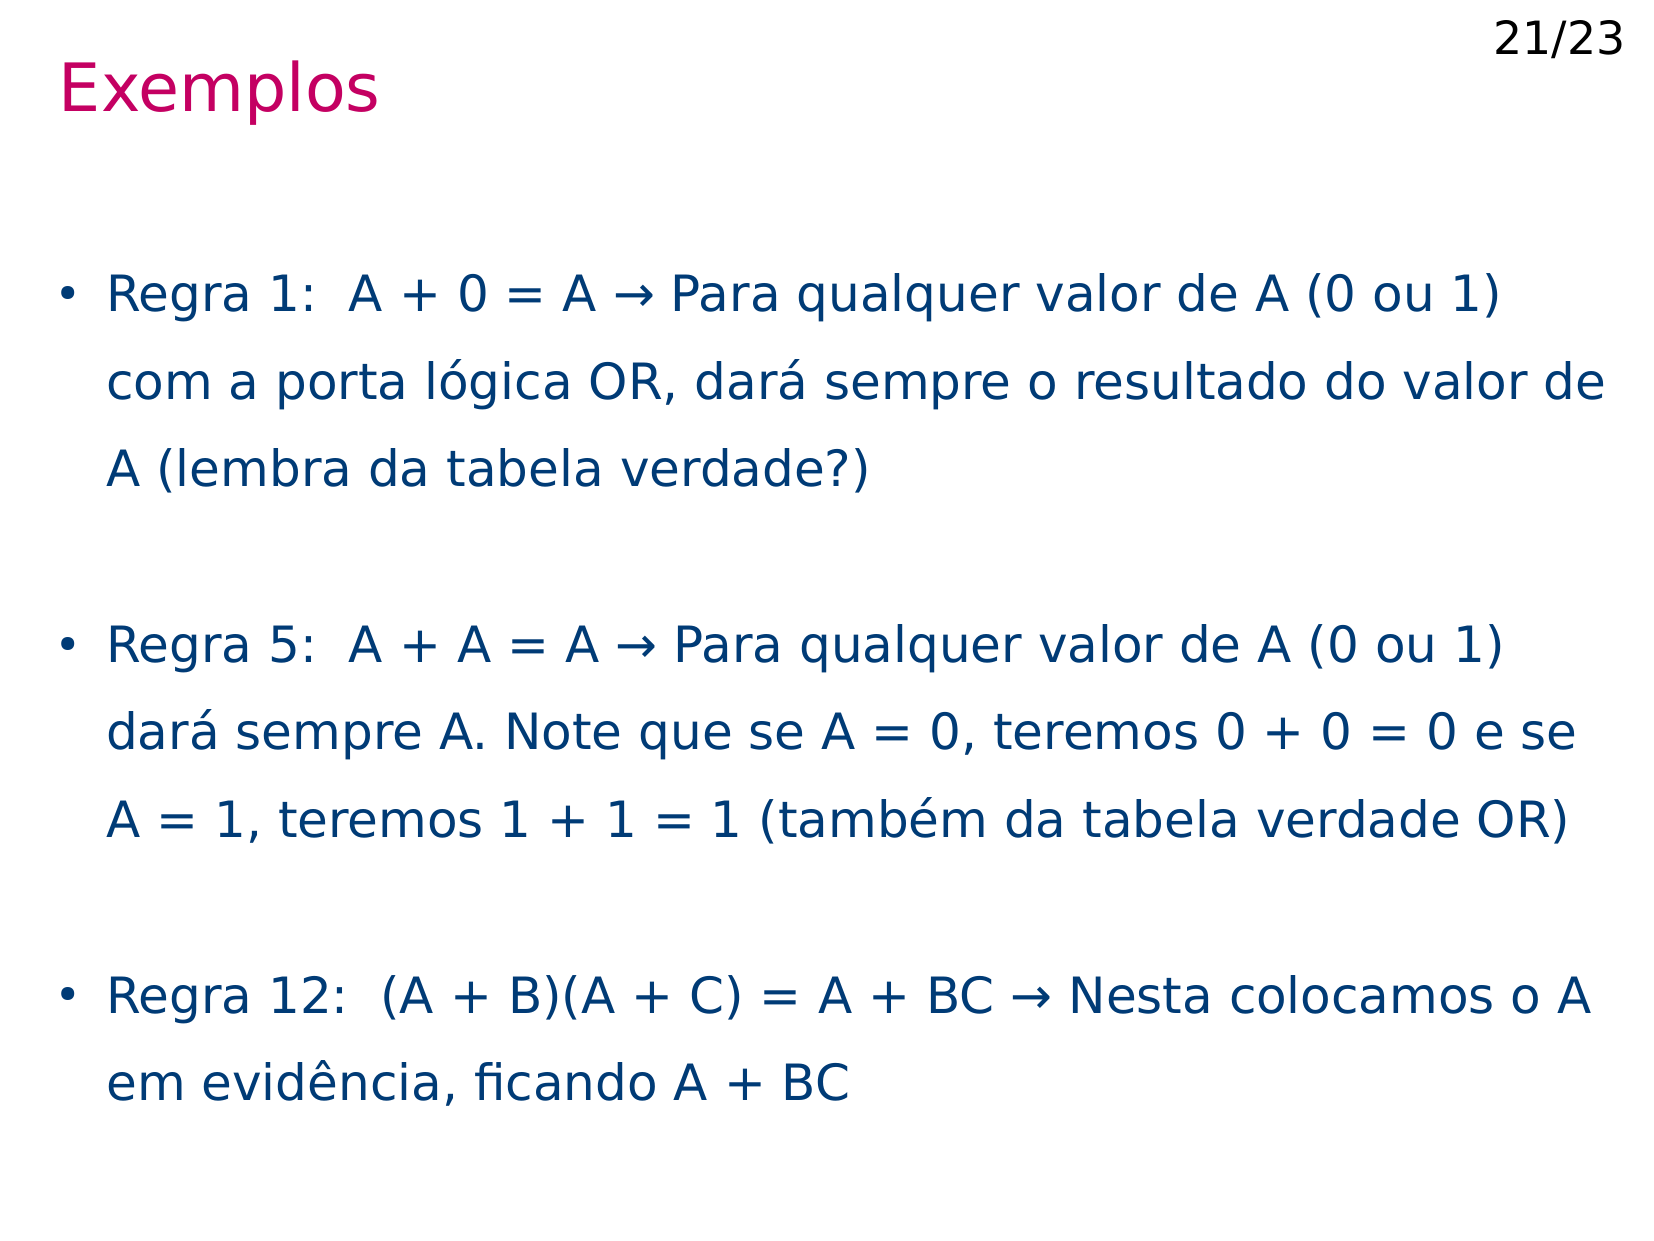

21
# Exemplos
Regra 1: A + 0 = A → Para qualquer valor de A (0 ou 1) com a porta lógica OR, dará sempre o resultado do valor de A (lembra da tabela verdade?)
Regra 5: A + A = A → Para qualquer valor de A (0 ou 1) dará sempre A. Note que se A = 0, teremos 0 + 0 = 0 e se A = 1, teremos 1 + 1 = 1 (também da tabela verdade OR)
Regra 12: (A + B)(A + C) = A + BC → Nesta colocamos o A em evidência, ficando A + BC